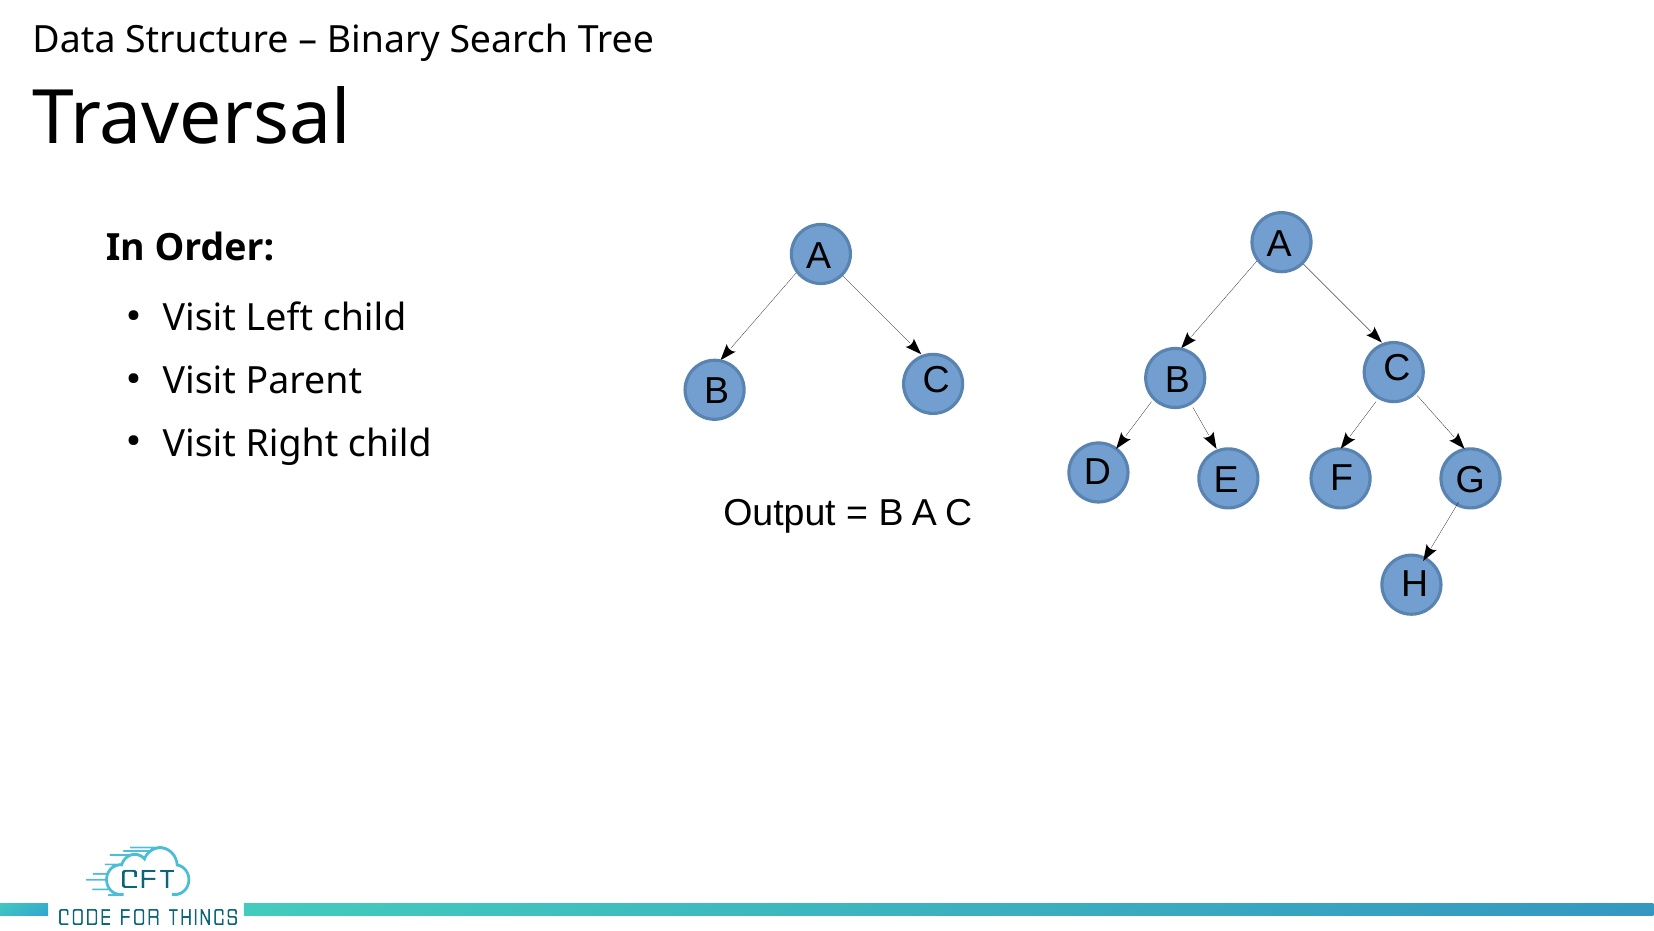

# Data Structure – Binary Search Tree Traversal
In Order:
A
A
Visit Left child
Visit Parent
Visit Right child
C
C
B
B
D
F
E
G
Output = B A C
H